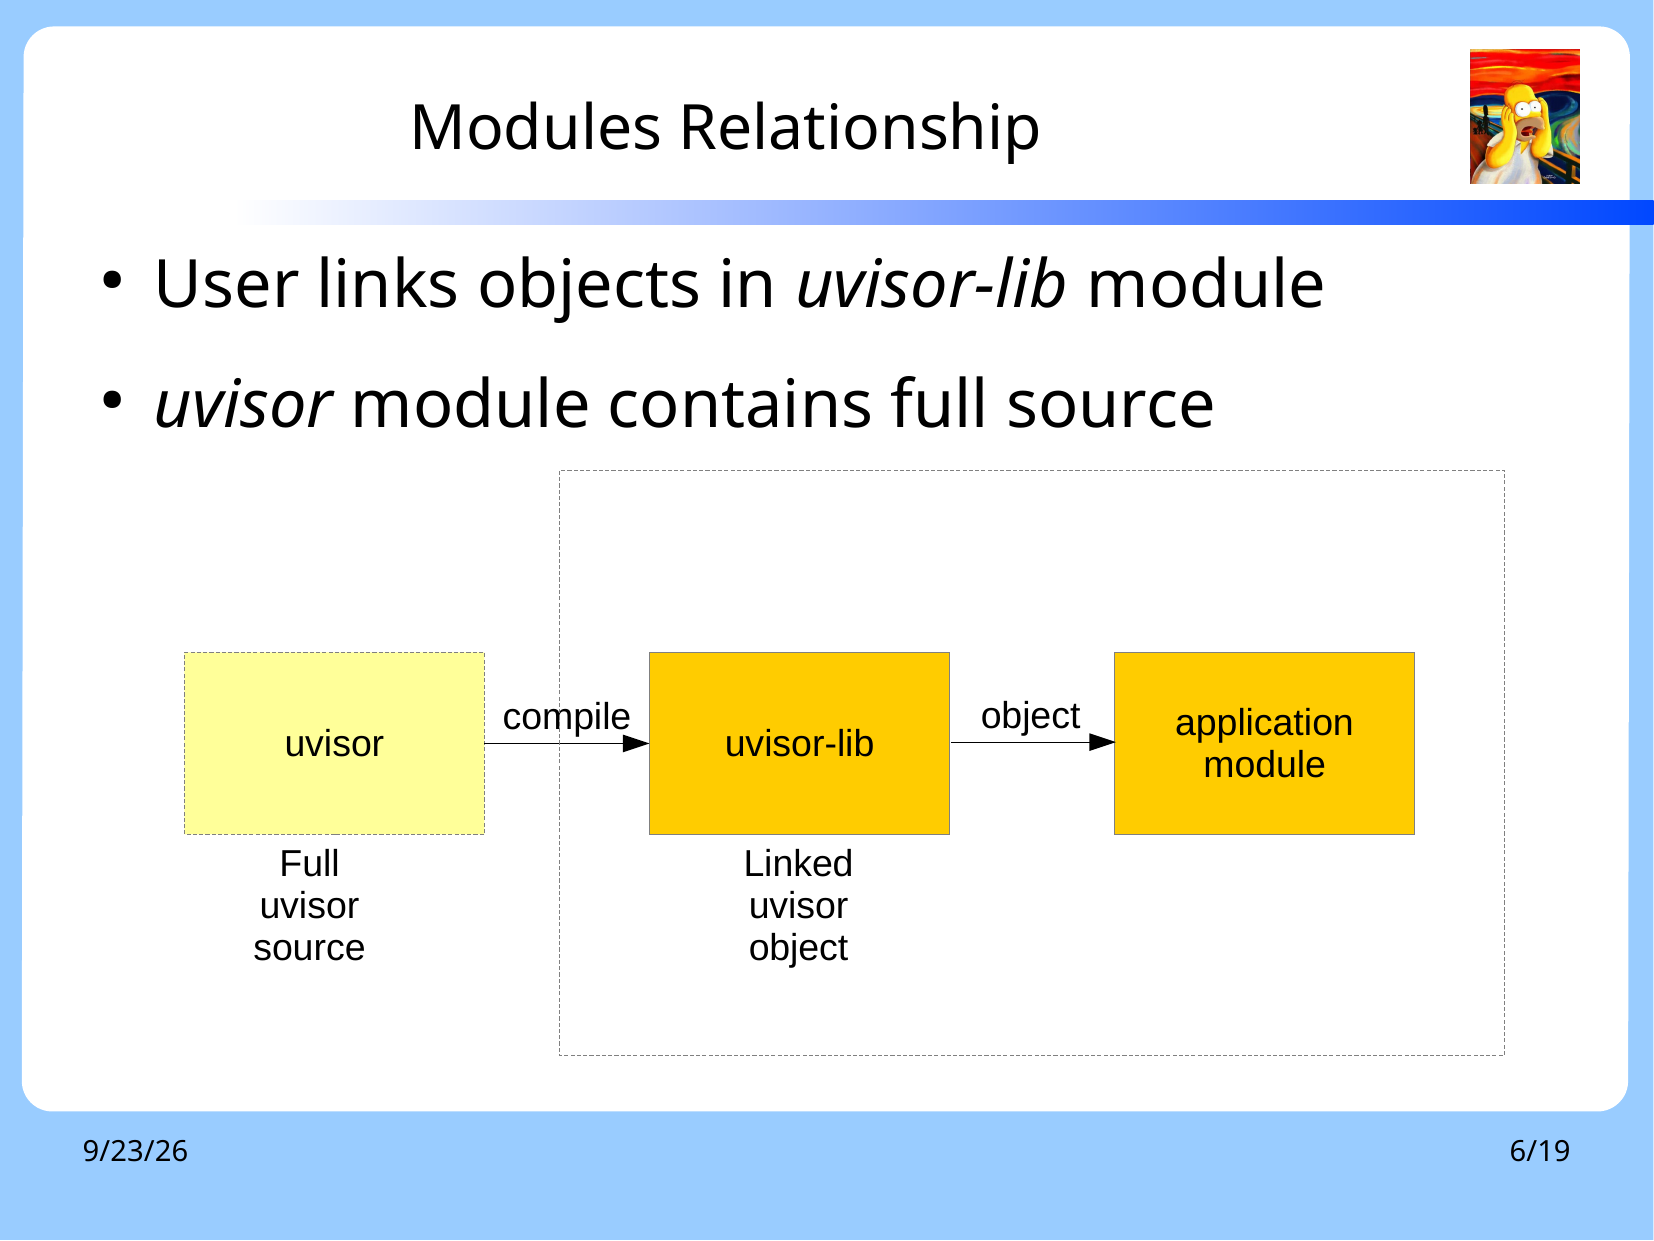

# Modules Relationship
User links objects in uvisor-lib module
uvisor module contains full source
uvisor
uvisor-lib
application
module
object
compile
Full
uvisor
source
Linked
uvisor
object
6